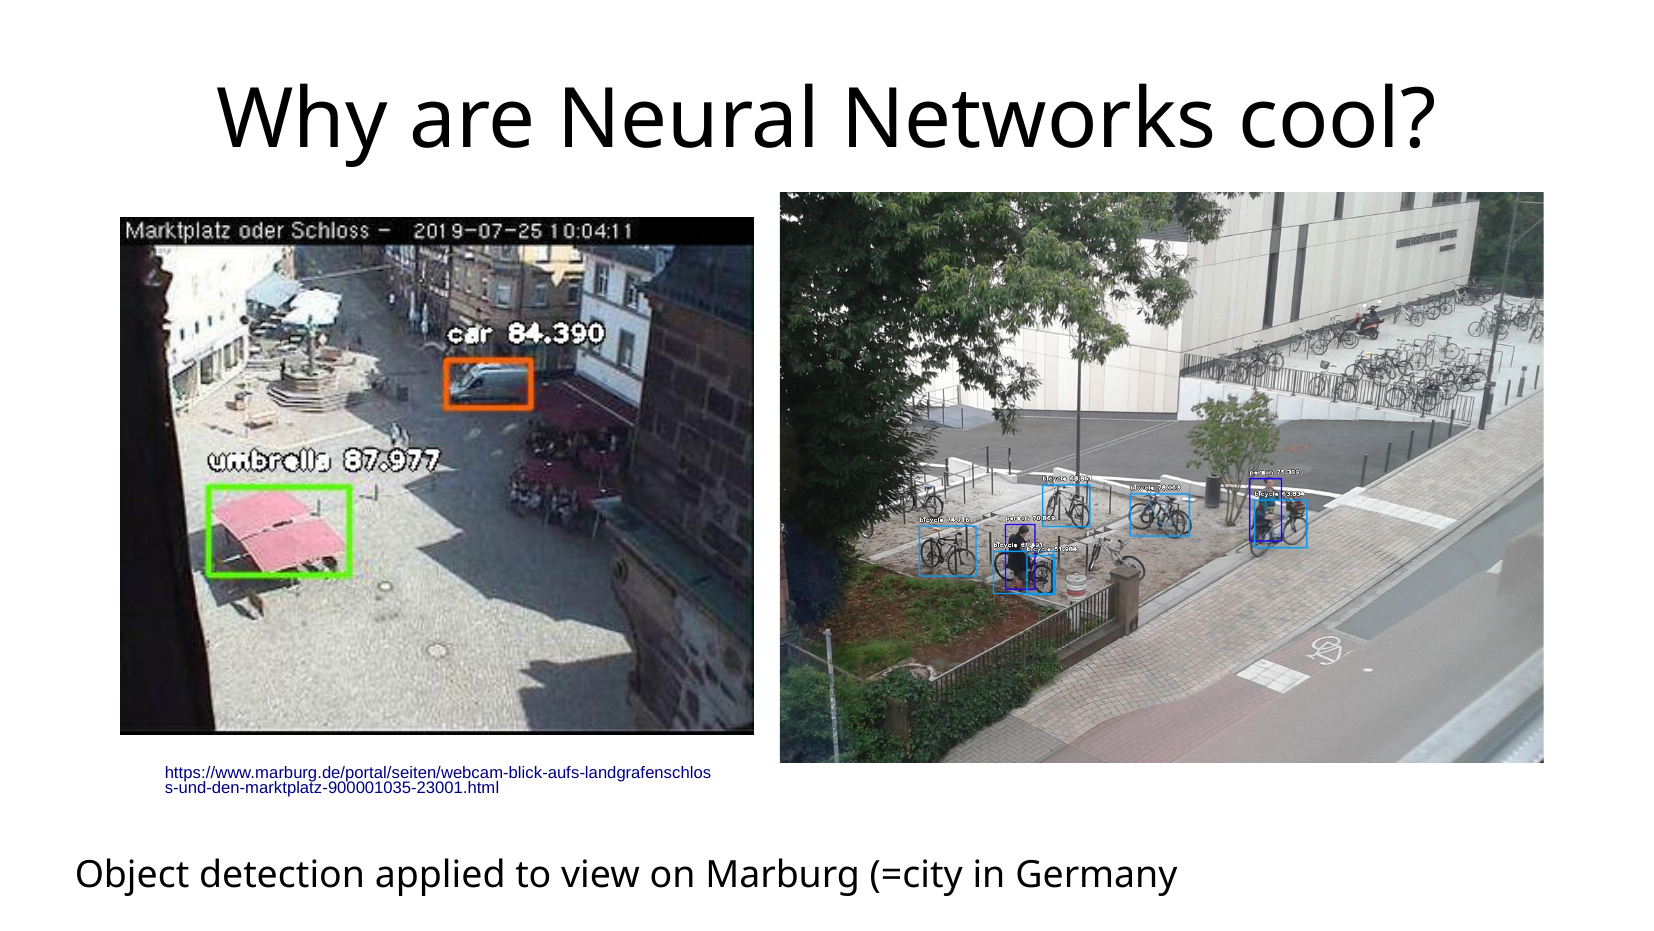

# Why are Neural Networks cool?
https://www.marburg.de/portal/seiten/webcam-blick-aufs-landgrafenschloss-und-den-marktplatz-900001035-23001.html
Object detection applied to view on Marburg (=city in Germany